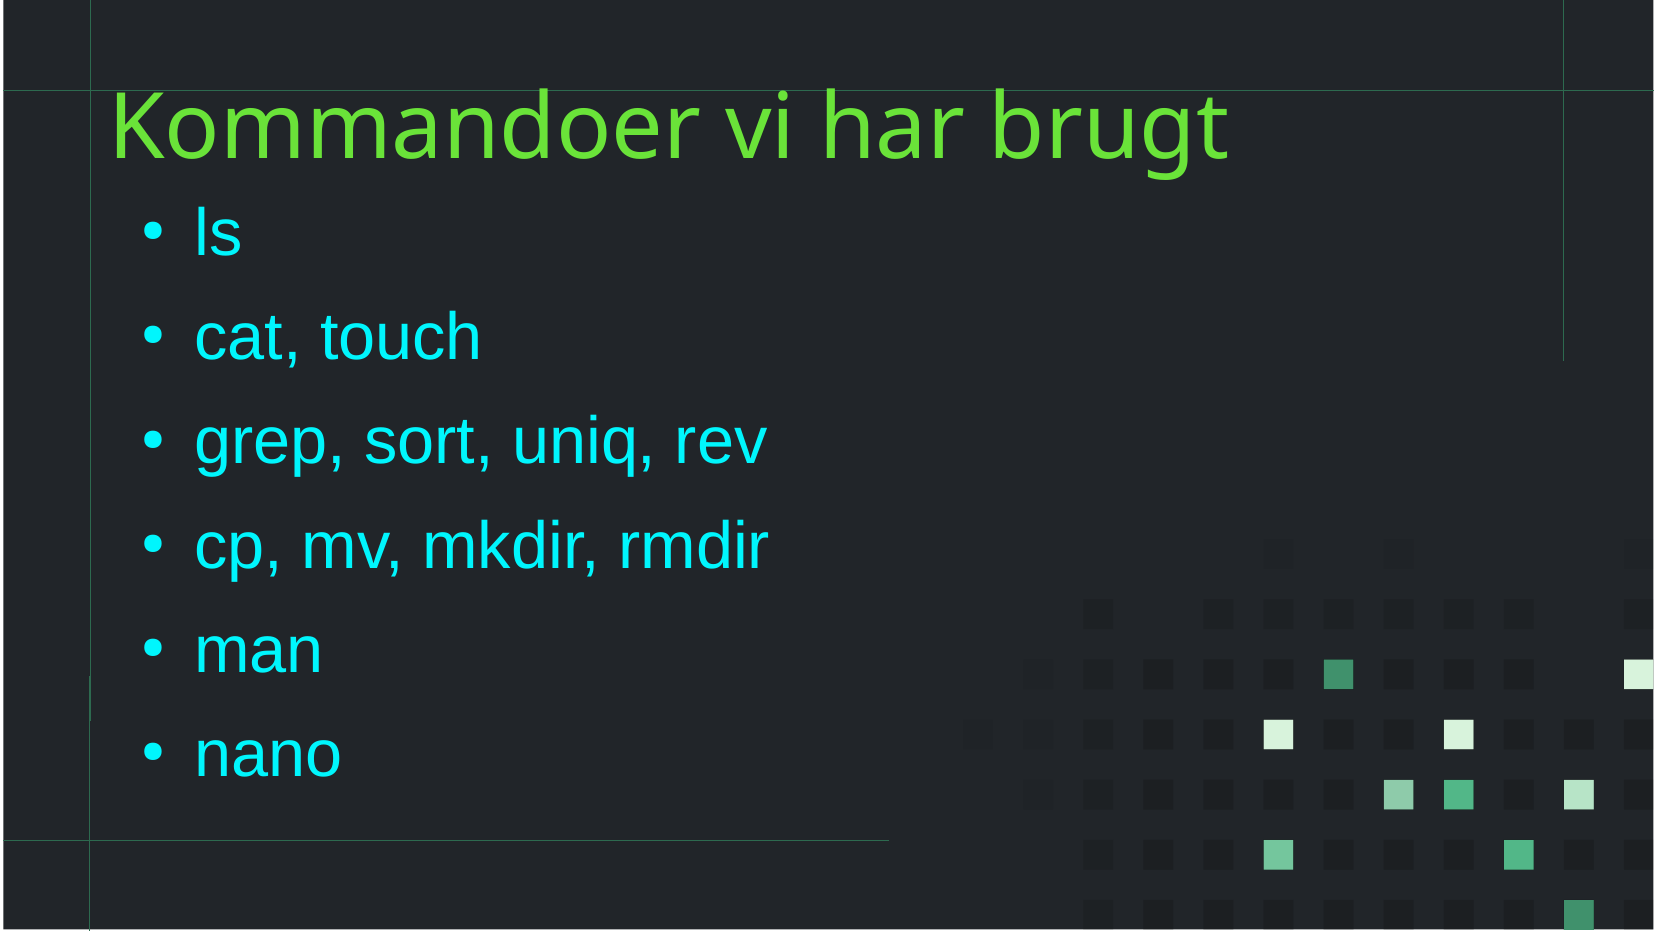

# Kommandoer vi har brugt
ls
cat, touch
grep, sort, uniq, rev
cp, mv, mkdir, rmdir
man
nano